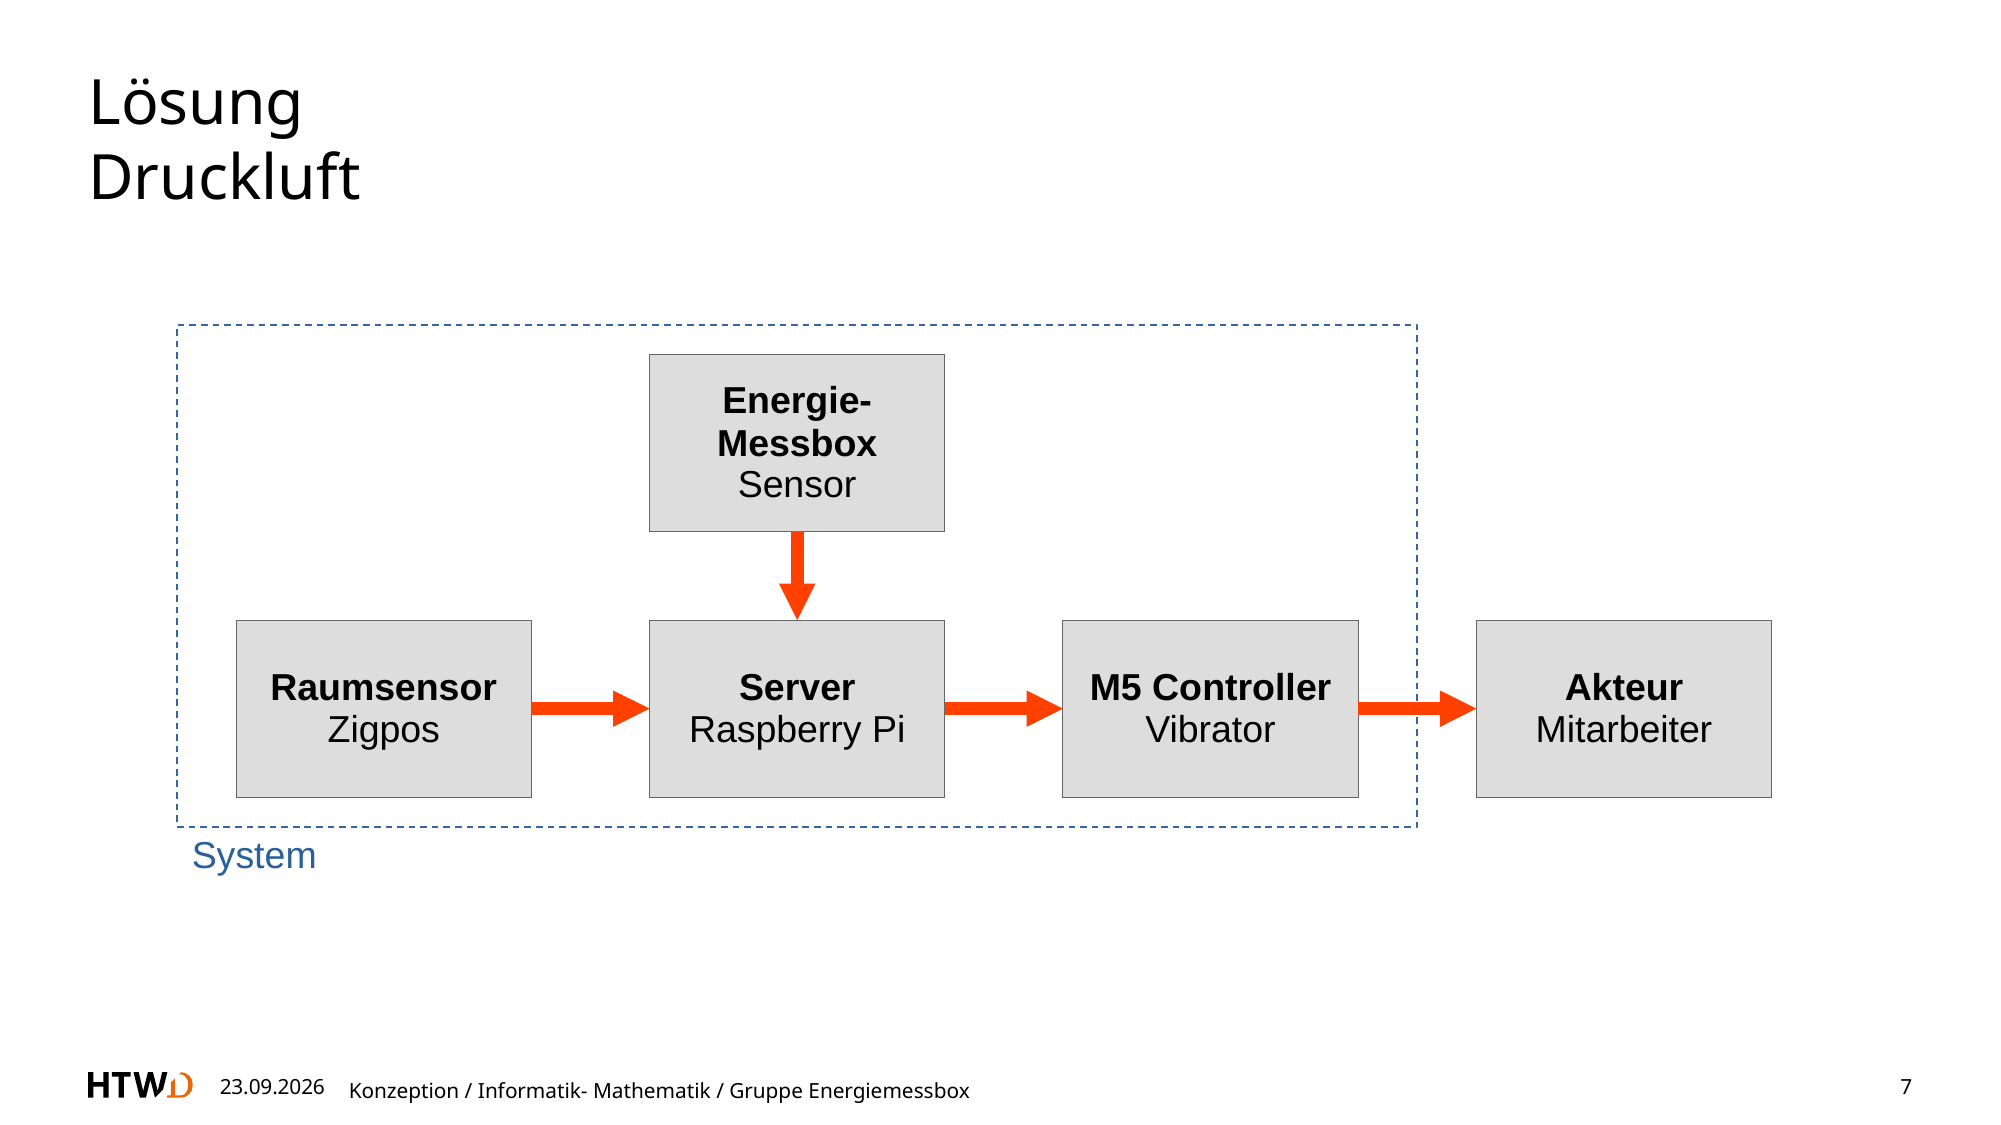

# Lösung Druckluft
Energie-
Messbox
Sensor
Raumsensor
Zigpos
Server
Raspberry Pi
M5 Controller
Vibrator
Akteur
Mitarbeiter
System
7
Konzeption / Informatik- Mathematik / Gruppe Energiemessbox